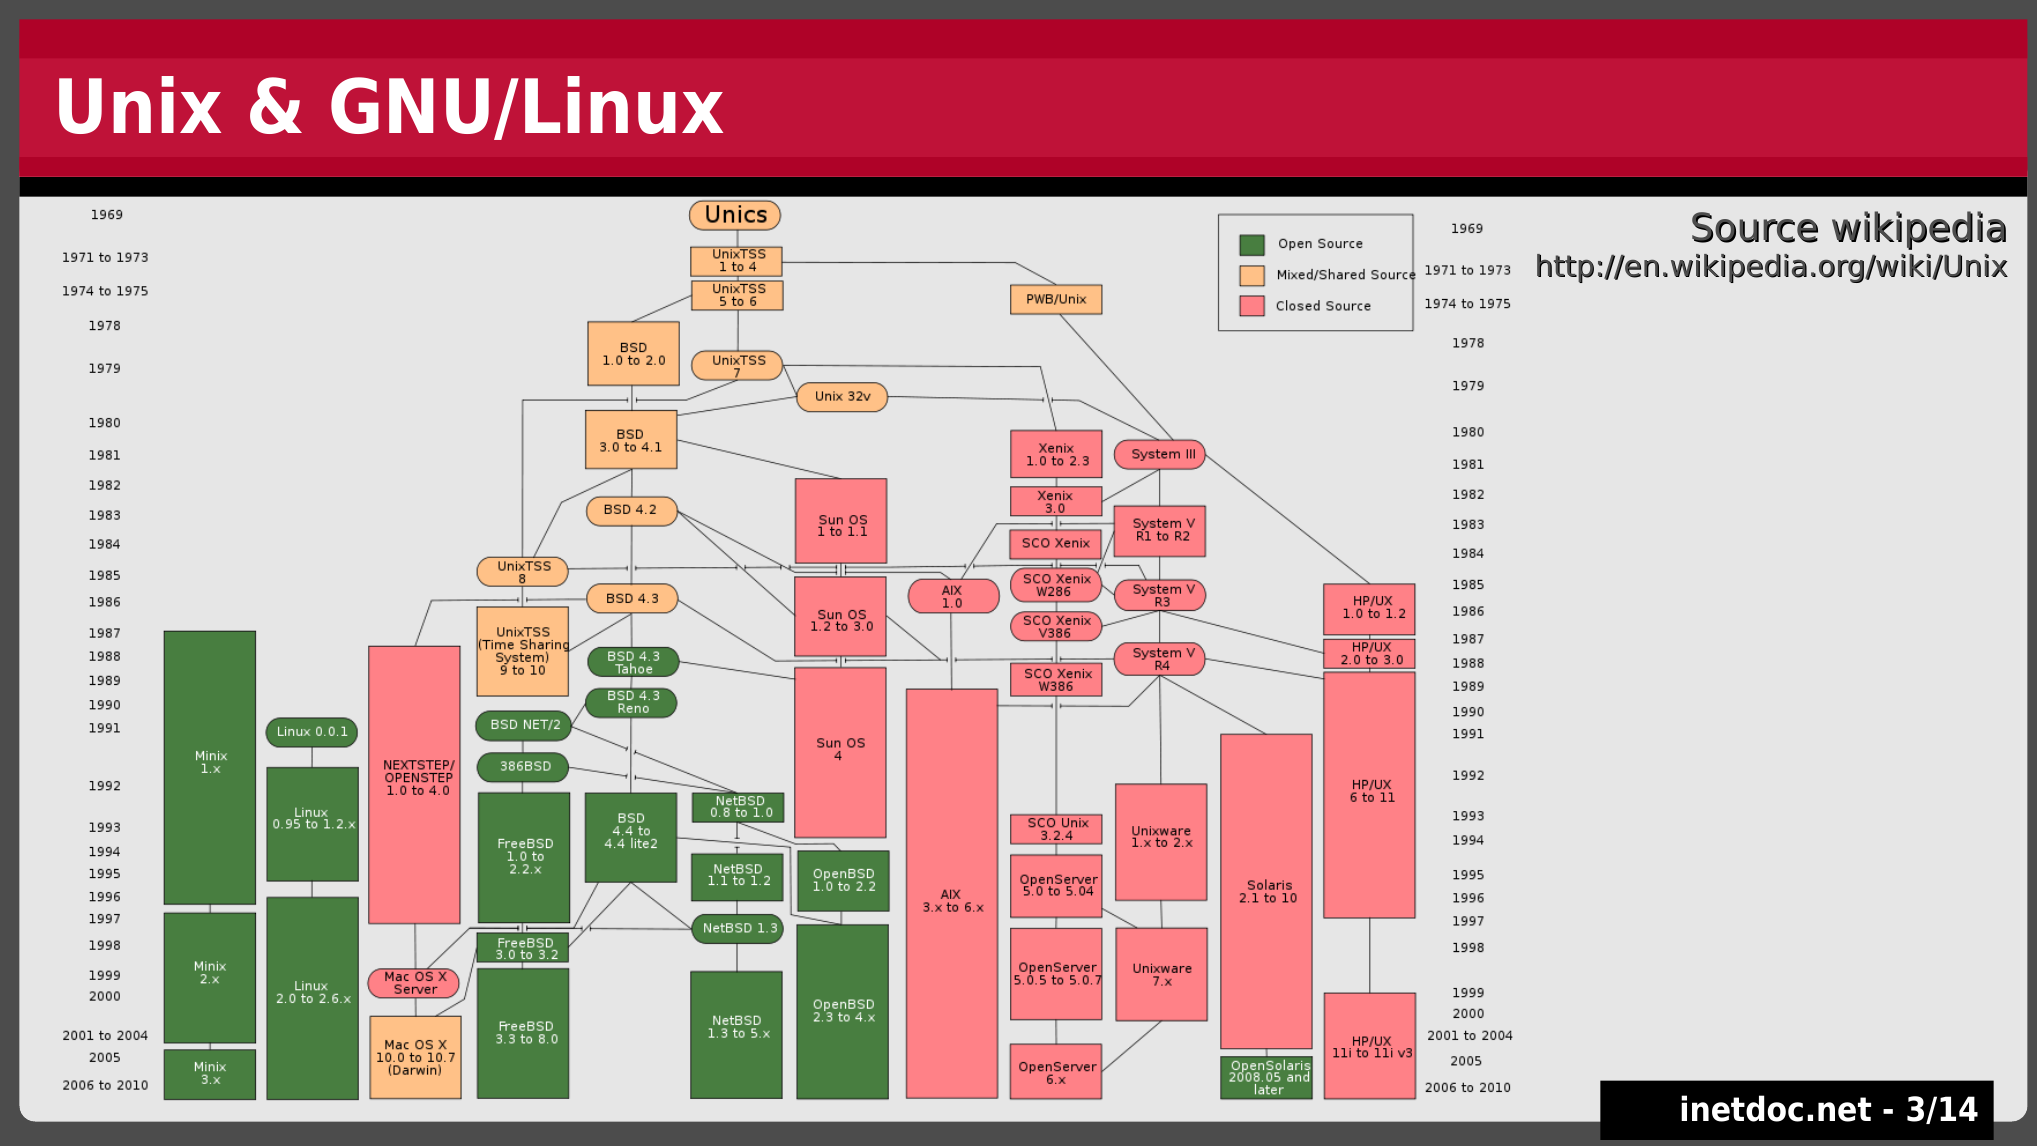

Unix & GNU/Linux
Source wikipedia
http://en.wikipedia.org/wiki/Unix
inetdoc.net - /14